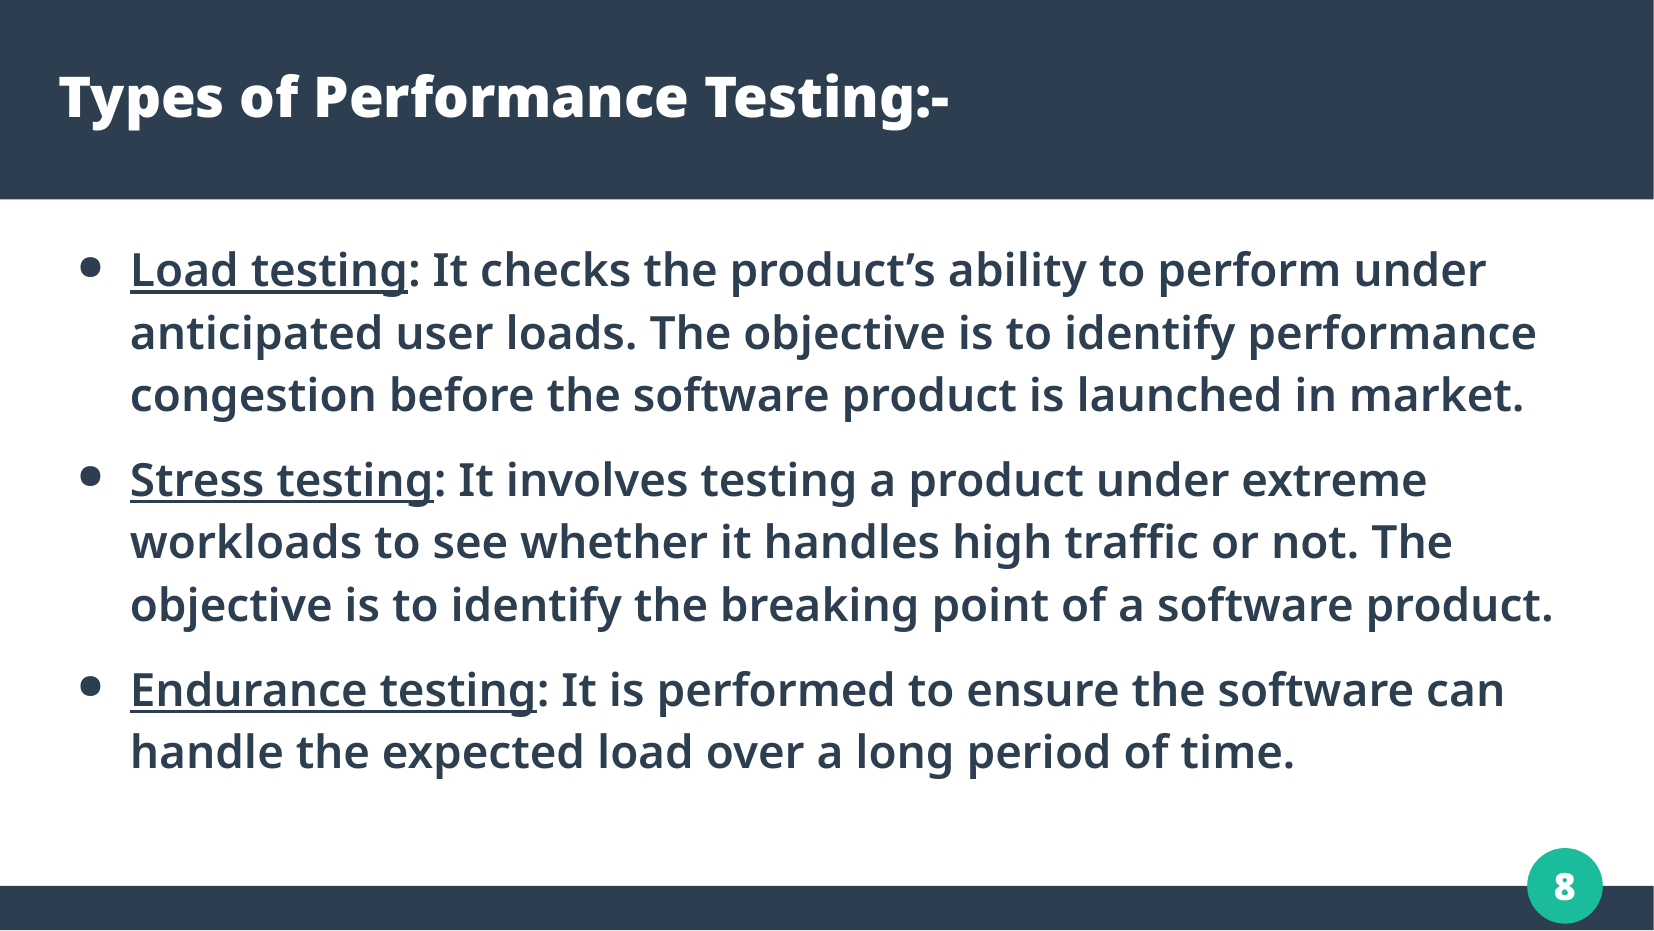

# Types of Performance Testing:-
Load testing: It checks the product’s ability to perform under anticipated user loads. The objective is to identify performance congestion before the software product is launched in market.
Stress testing: It involves testing a product under extreme workloads to see whether it handles high traffic or not. The objective is to identify the breaking point of a software product.
Endurance testing: It is performed to ensure the software can handle the expected load over a long period of time.